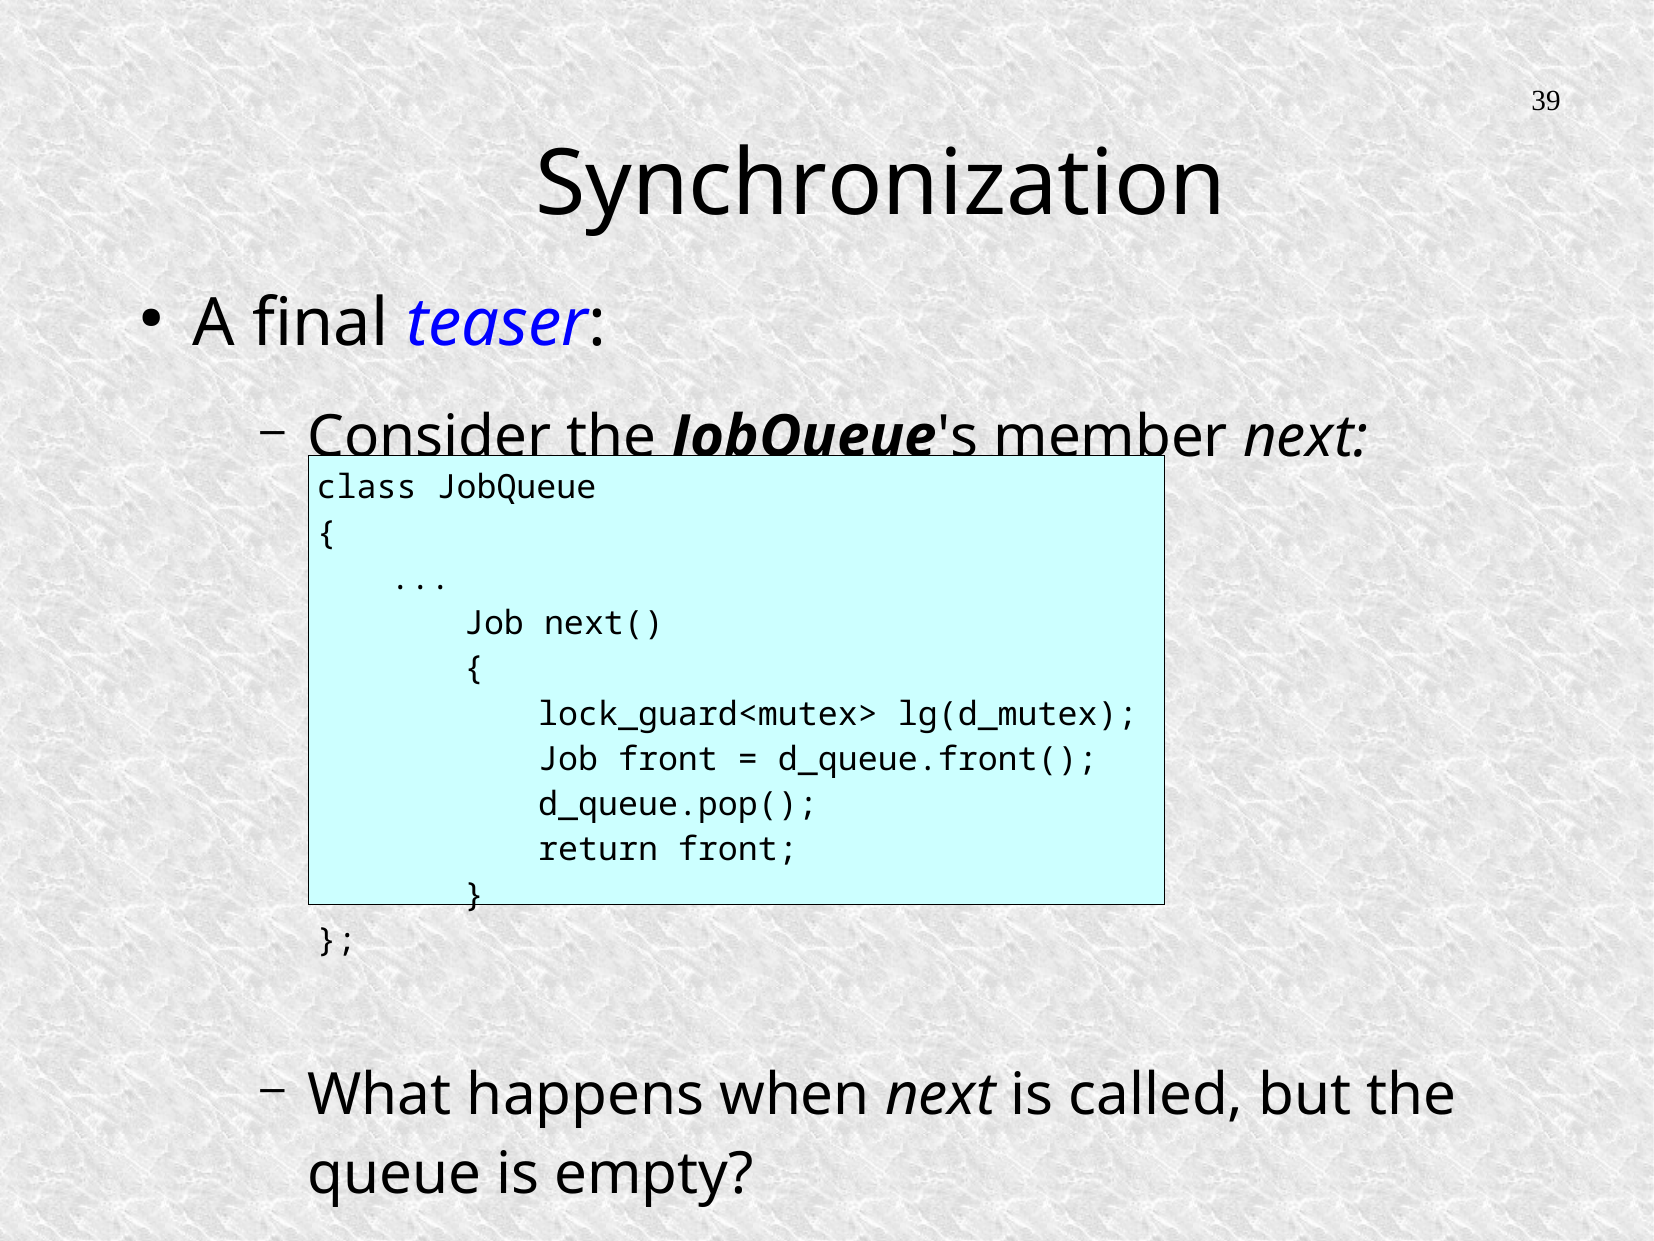

# Synchronization
39
A final teaser:
Consider the JobQueue's member next:
What happens when next is called, but the queue is empty?
How would you solve that problem?
class JobQueue
{
	...
		Job next()
		{
			lock_guard<mutex> lg(d_mutex);
			Job front = d_queue.front();
			d_queue.pop();
			return front;
		}
};